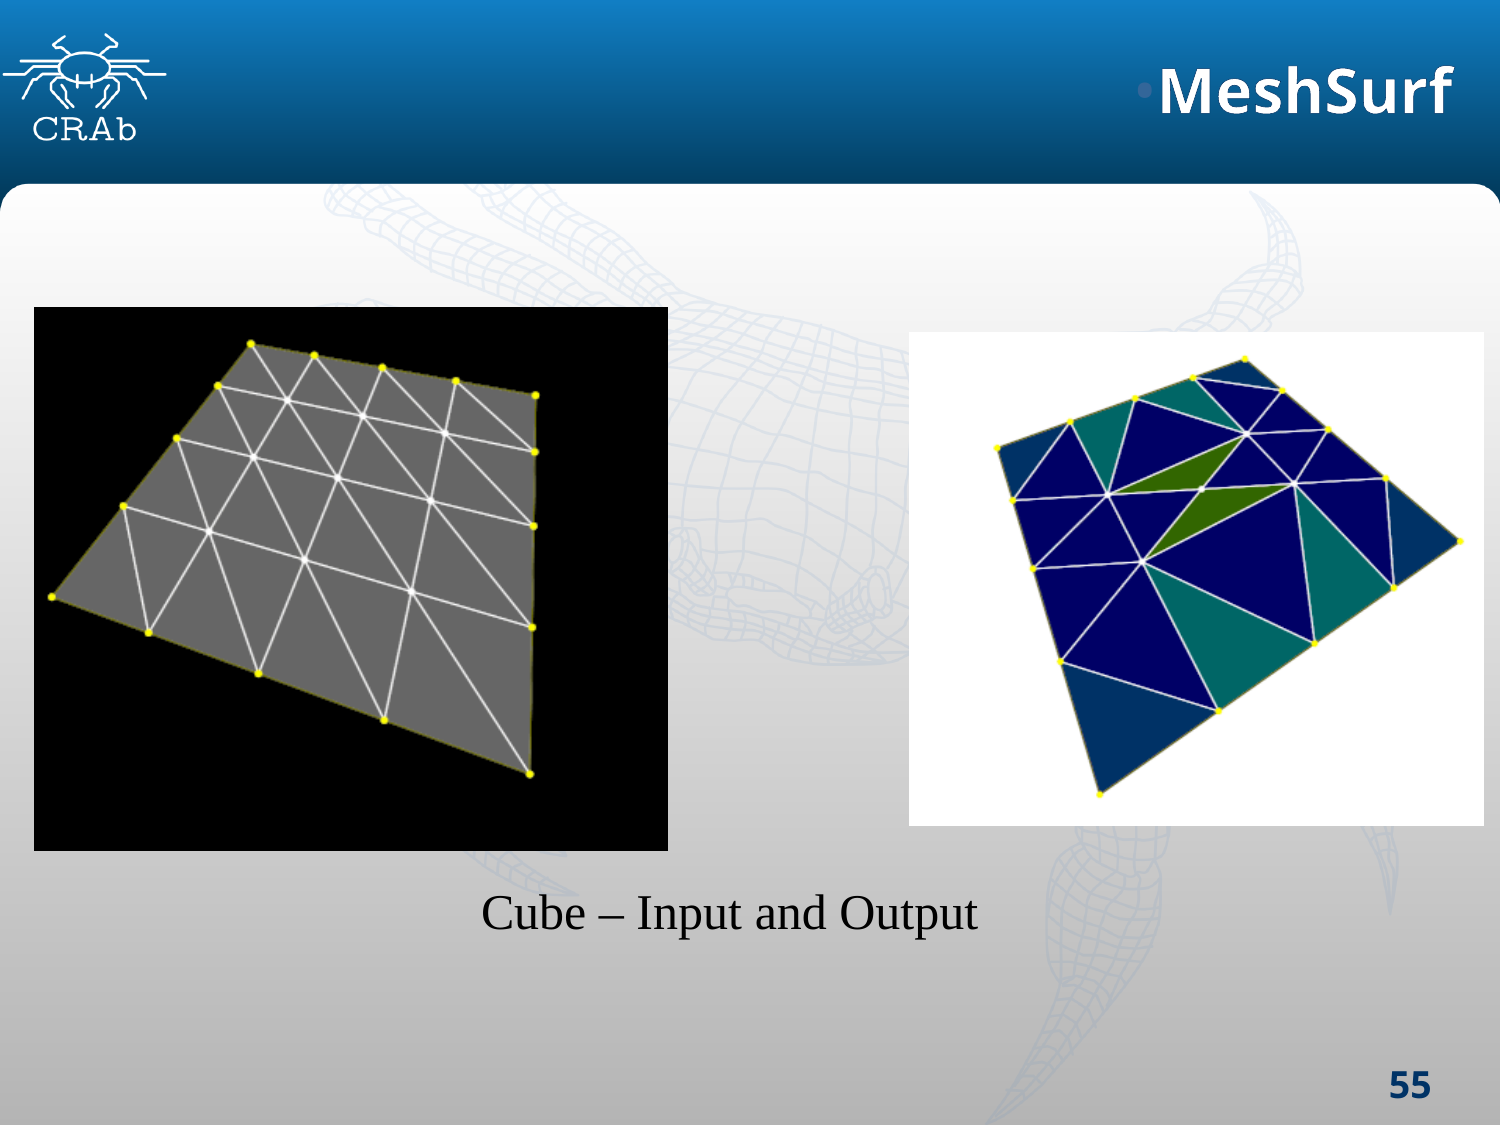

# MeshSurf
Cube – Input and Output